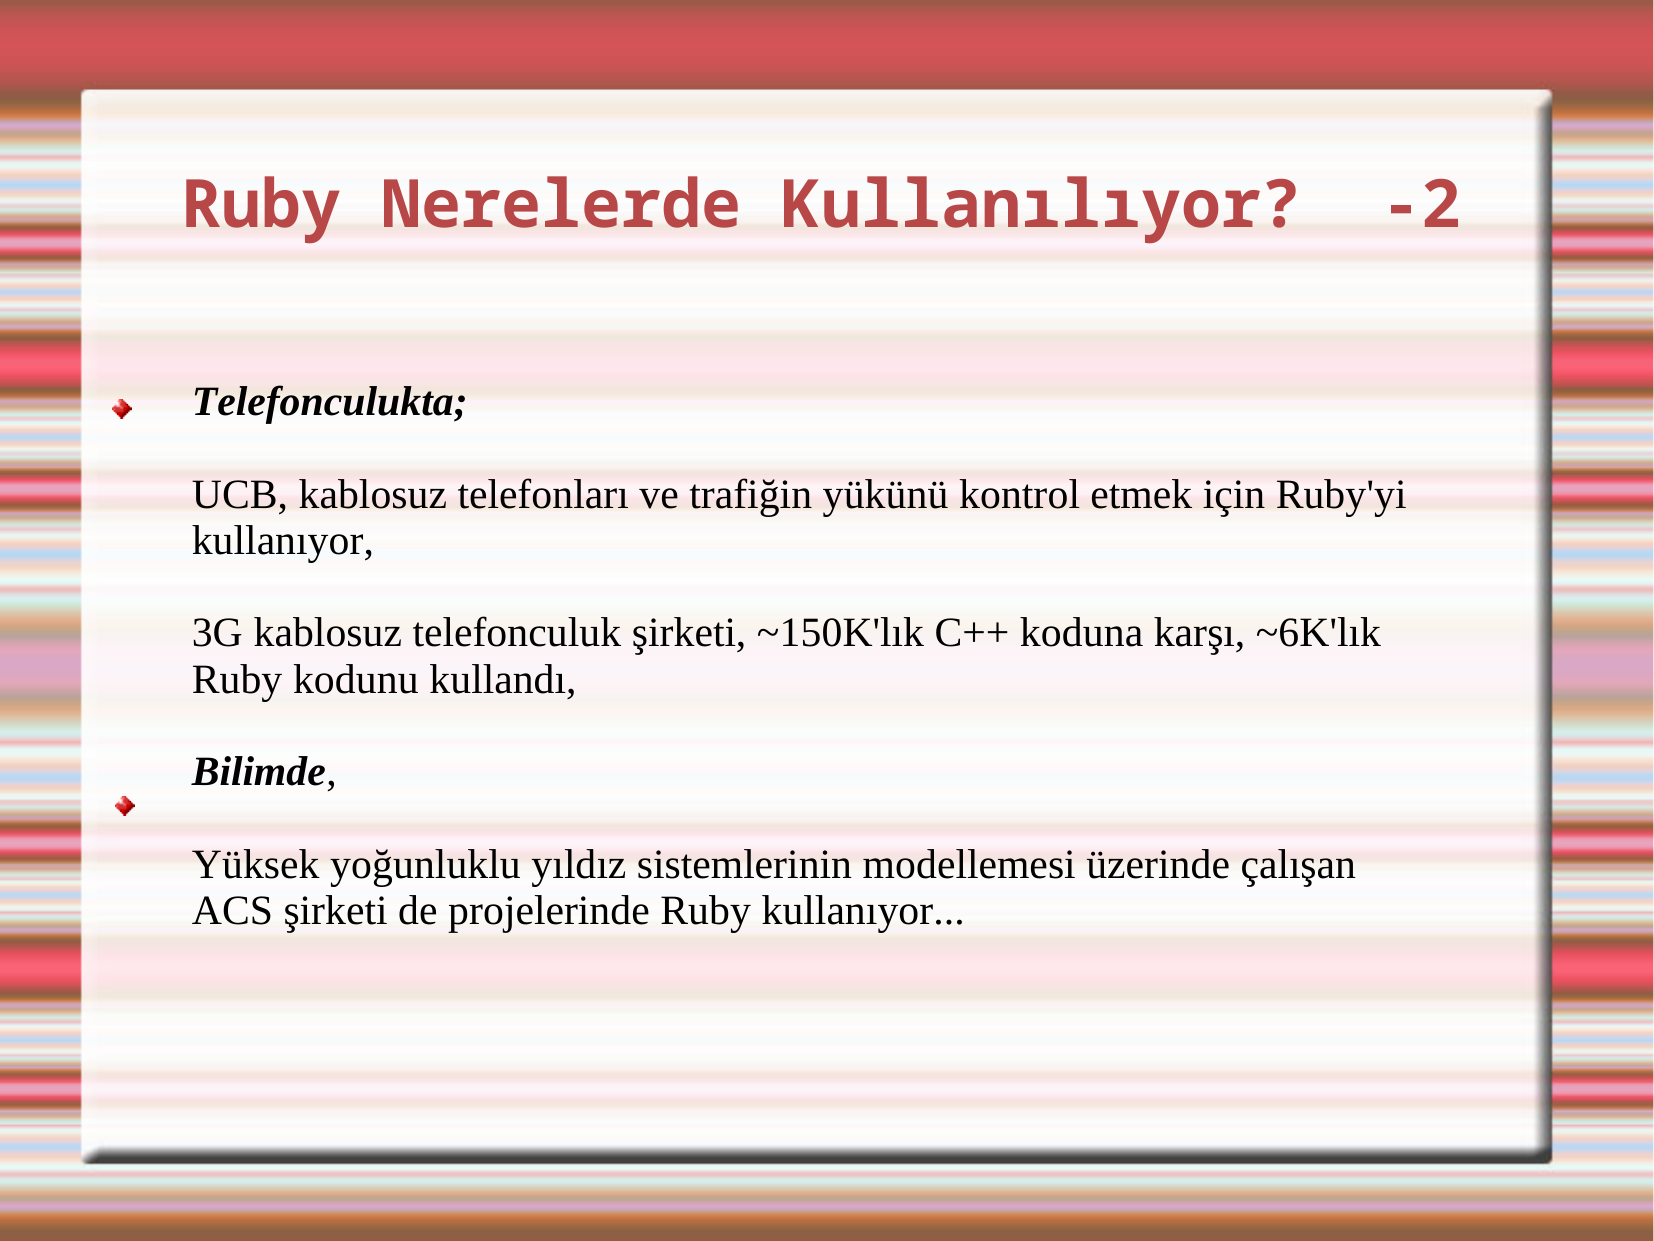

Ruby Nerelerde Kullanılıyor? -2
Telefonculukta;
UCB, kablosuz telefonları ve trafiğin yükünü kontrol etmek için Ruby'yi kullanıyor,
3G kablosuz telefonculuk şirketi, ~150K'lık C++ koduna karşı, ~6K'lık Ruby kodunu kullandı,
Bilimde,
Yüksek yoğunluklu yıldız sistemlerinin modellemesi üzerinde çalışan ACS şirketi de projelerinde Ruby kullanıyor...